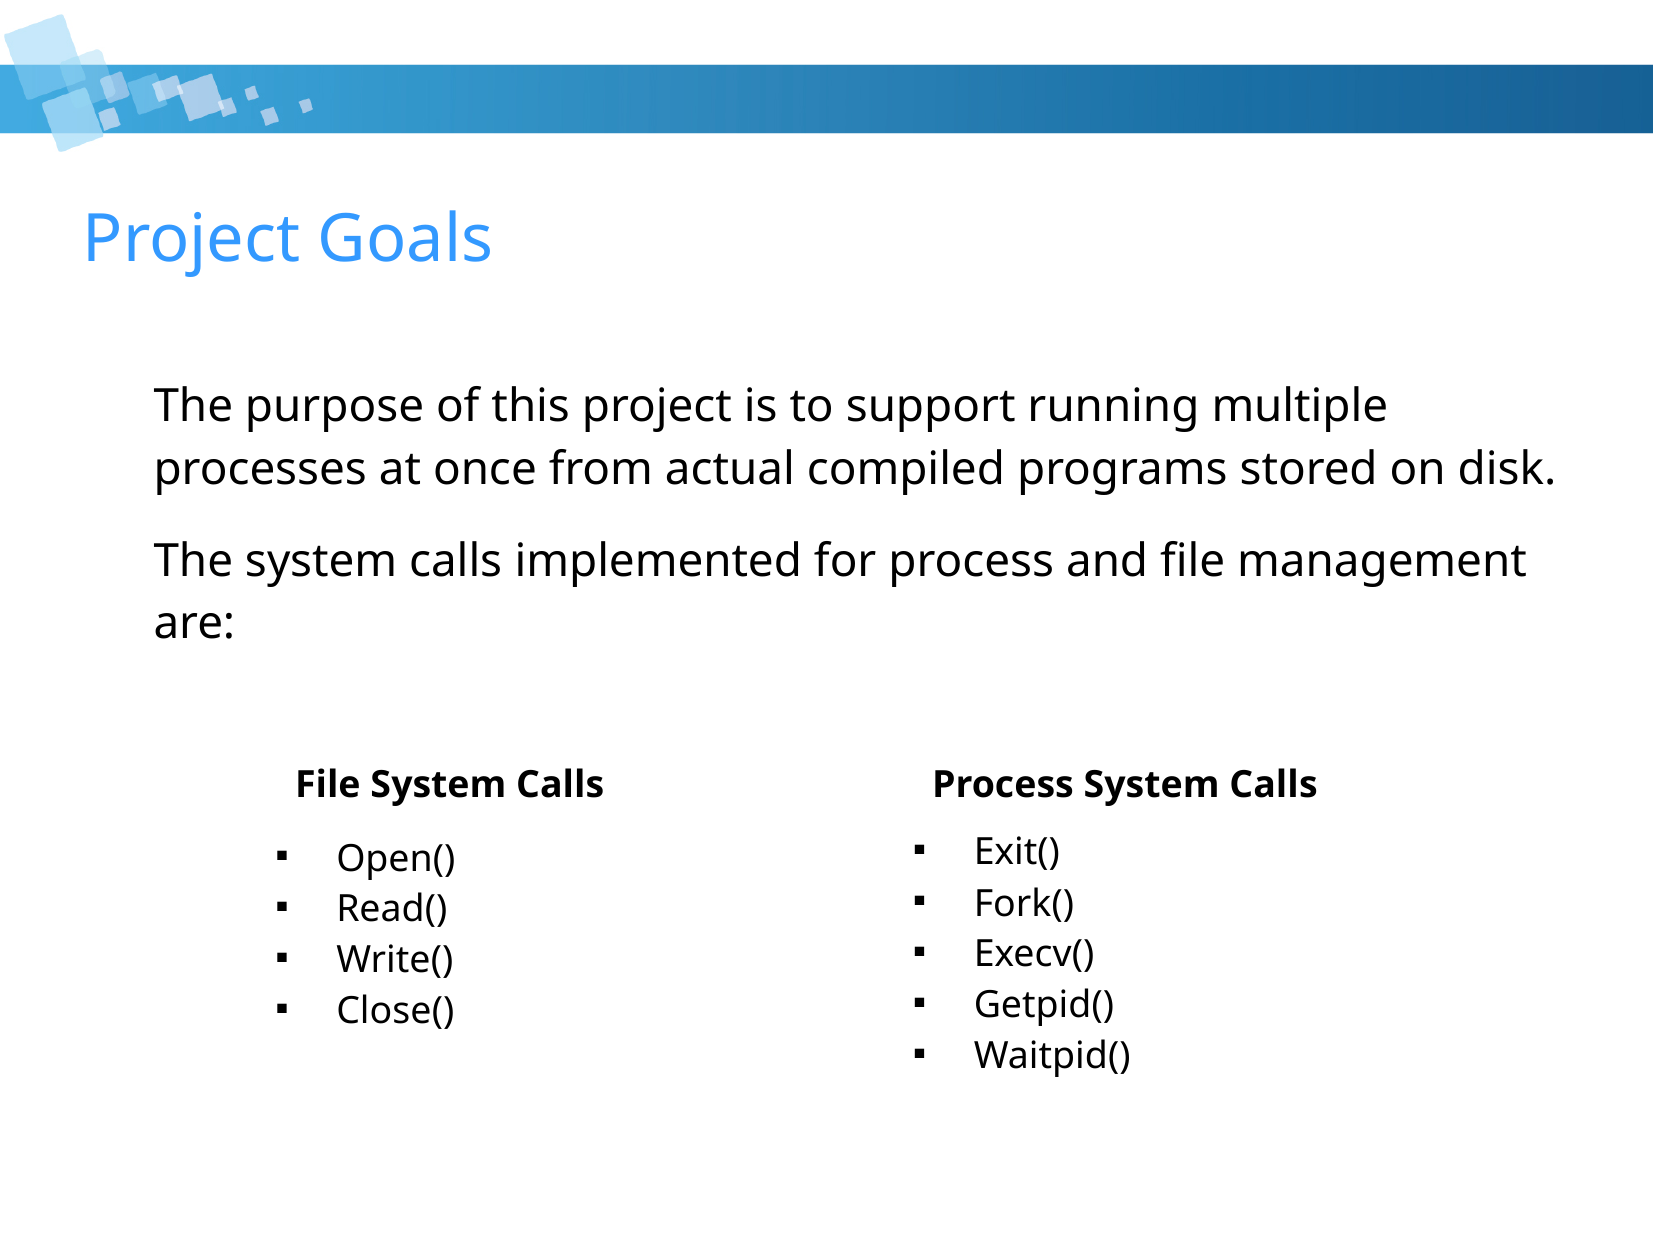

# Project Goals
The purpose of this project is to support running multiple processes at once from actual compiled programs stored on disk.
The system calls implemented for process and file management are:
File System Calls
Process System Calls
Exit()
Fork()
Execv()
Getpid()
Waitpid()
Open()
Read()
Write()
Close()